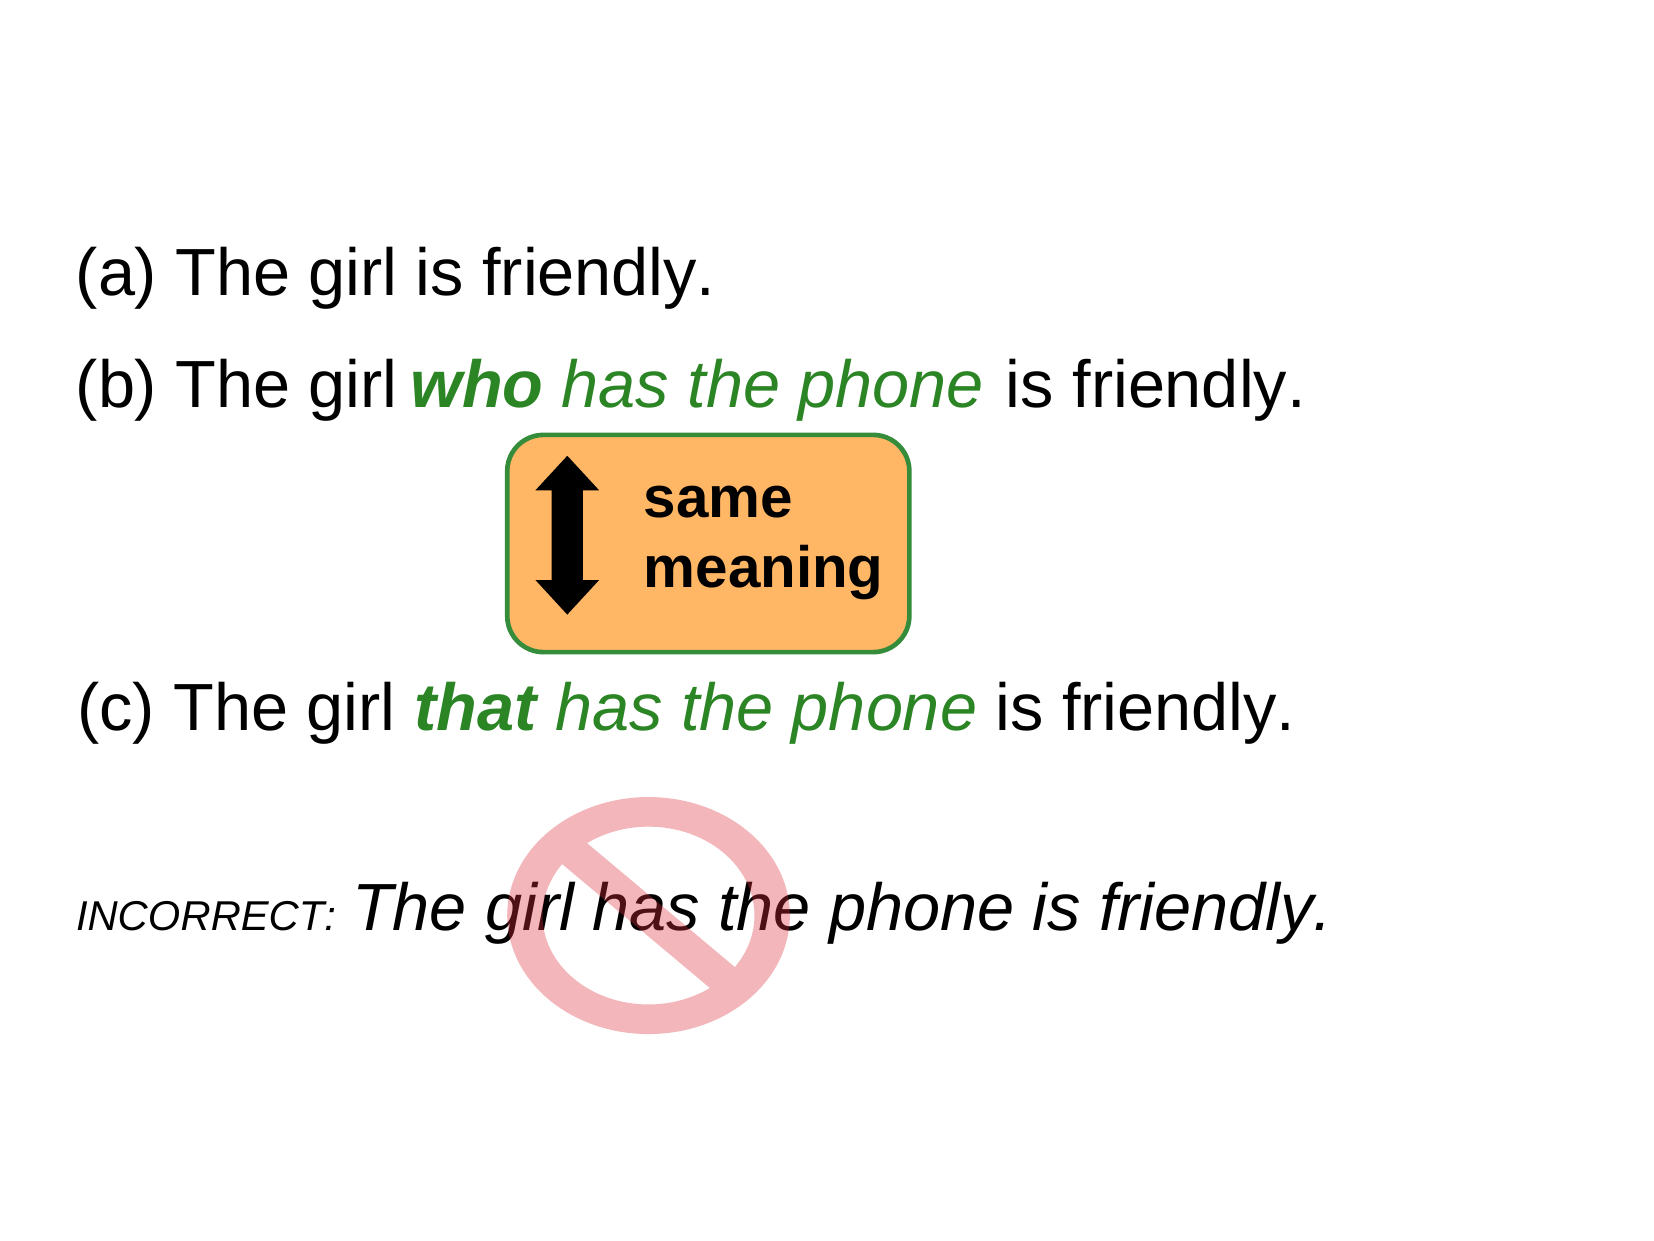

12-3 USING WHO, WHO(M), AND THAT IN ADJECTIVE
 CLAUSES
(a) The girl is friendly.
(b) The girl is friendly.
who has the phone
same
meaning
(c) The girl that has the phone is friendly.
INCORRECT: The girl has the phone is friendly.